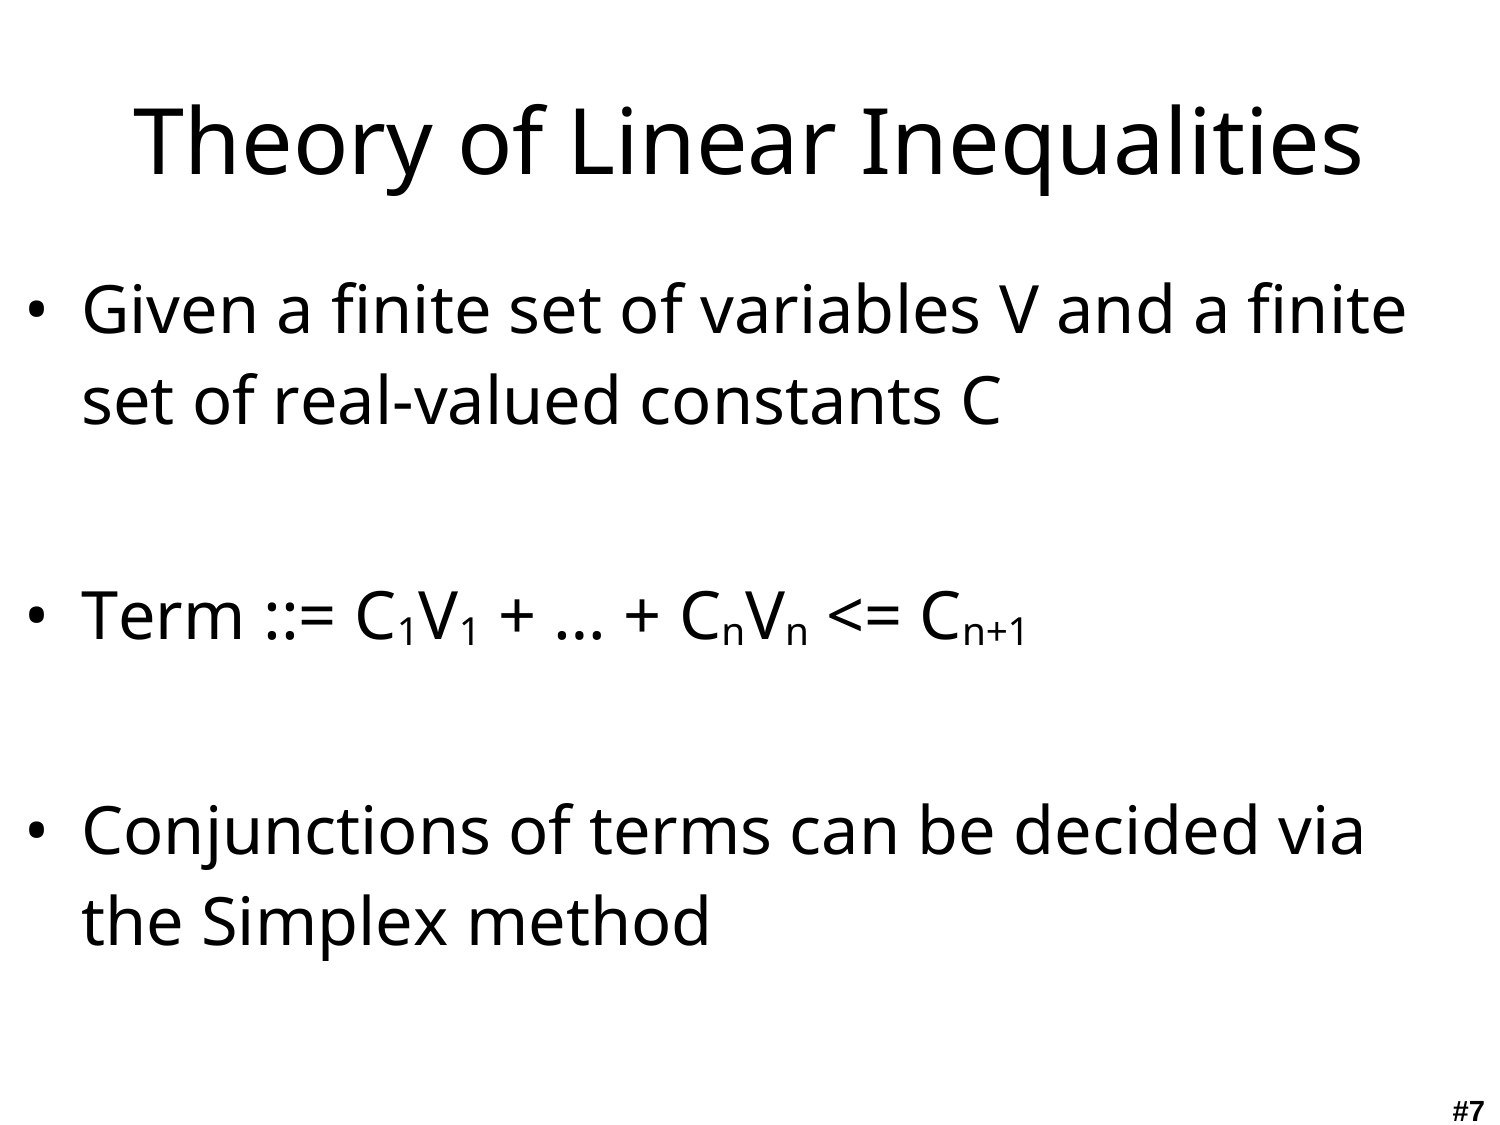

# Theory of Linear Inequalities
Given a finite set of variables V and a finite set of real-valued constants C
Term ::= C1V1 + … + CnVn <= Cn+1
Conjunctions of terms can be decided via the Simplex method
7